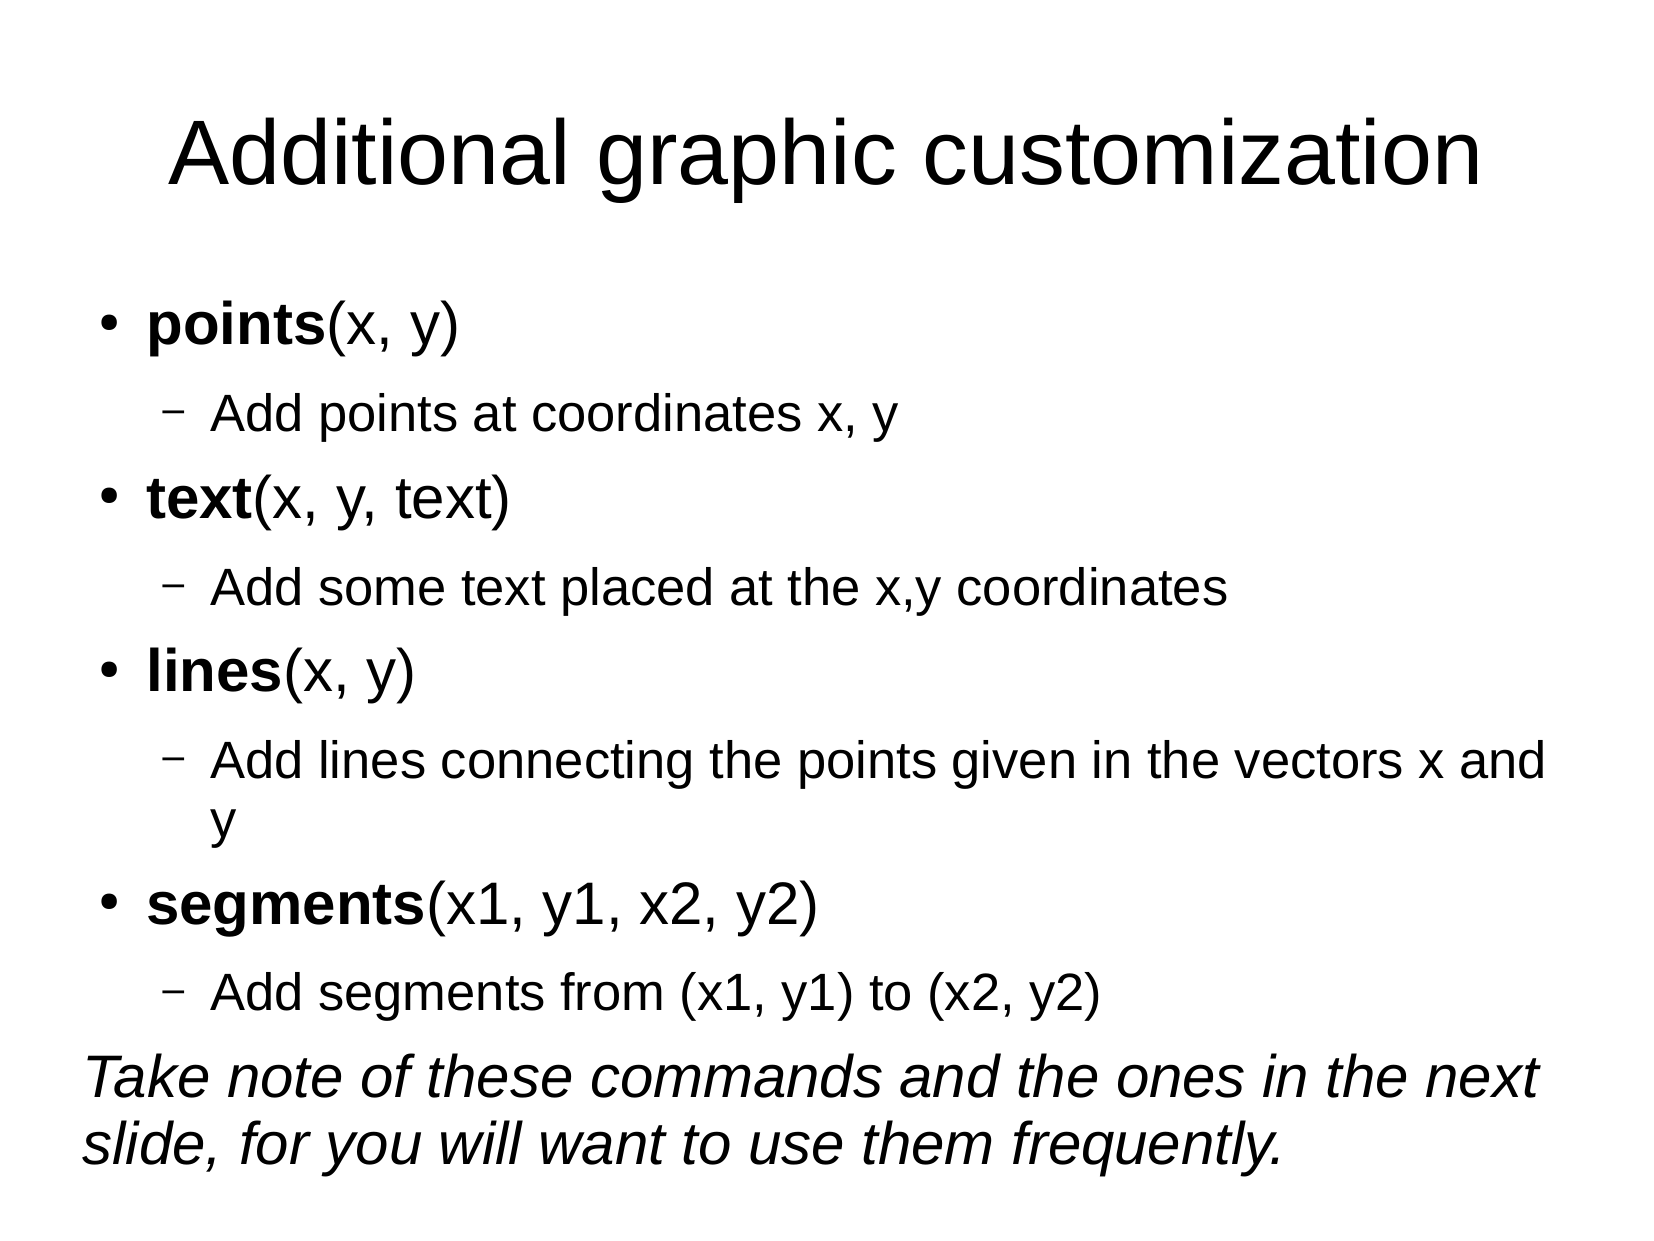

# Additional graphic customization
points(x, y)
Add points at coordinates x, y
text(x, y, text)
Add some text placed at the x,y coordinates
lines(x, y)
Add lines connecting the points given in the vectors x and y
segments(x1, y1, x2, y2)
Add segments from (x1, y1) to (x2, y2)
Take note of these commands and the ones in the next slide, for you will want to use them frequently.